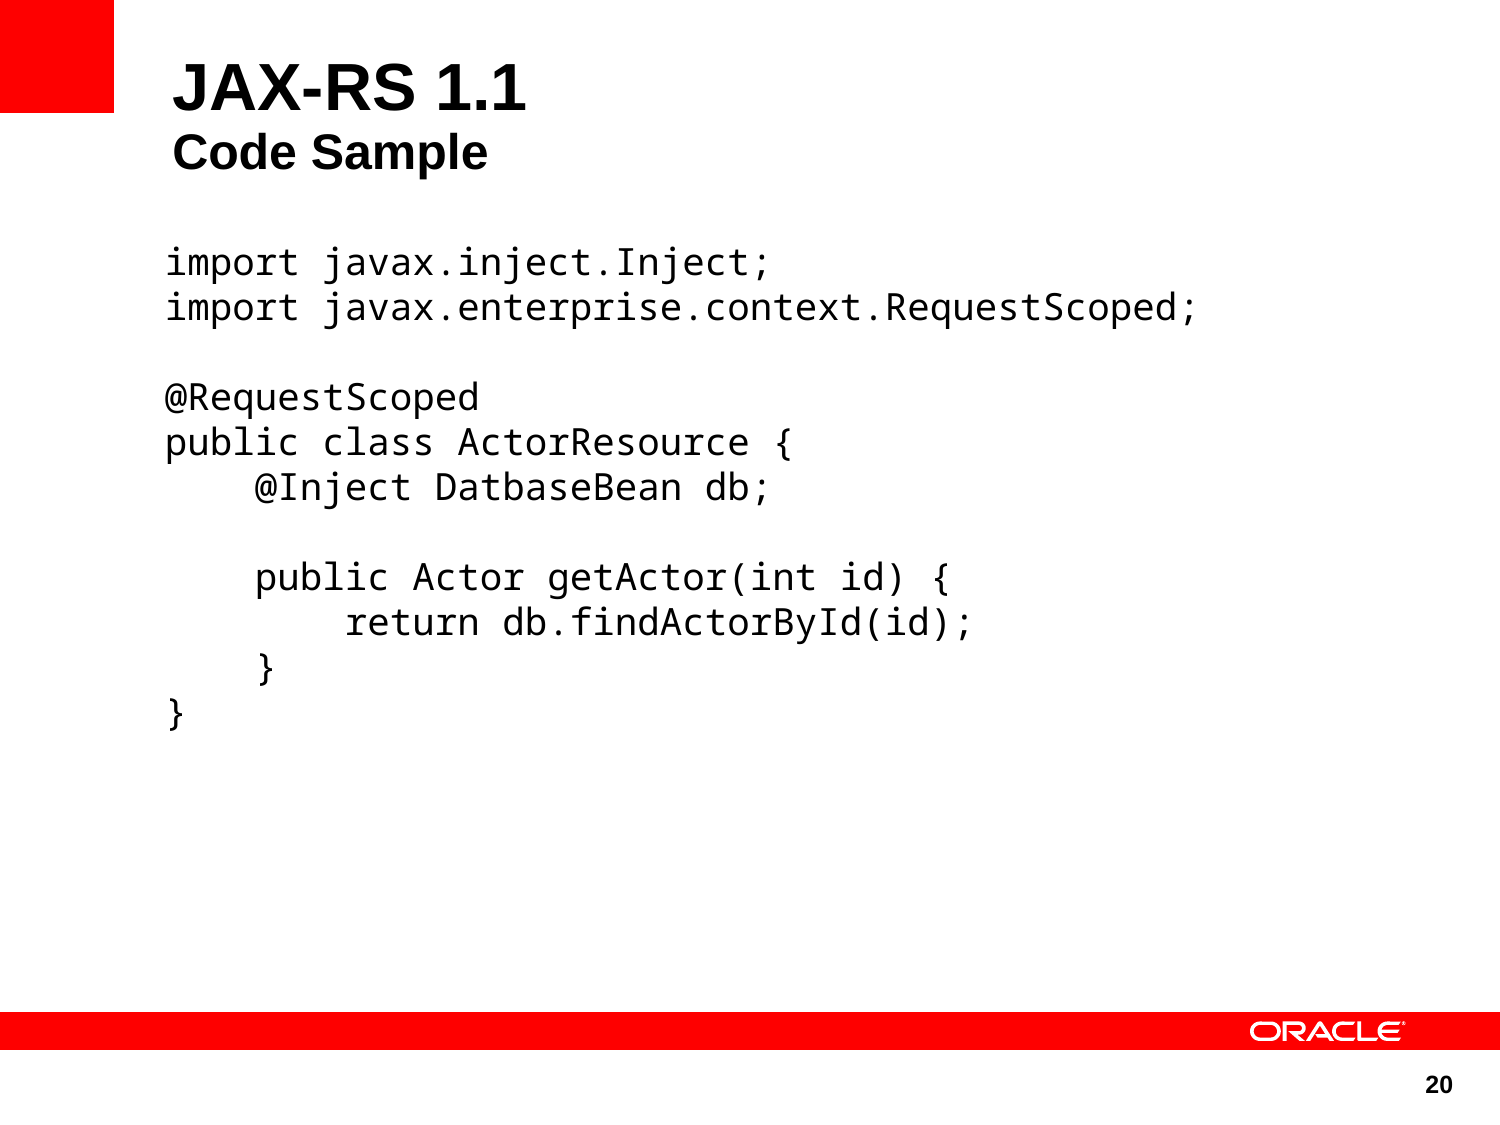

# JAX-RS 1.1 Code Sample
import javax.inject.Inject;
import javax.enterprise.context.RequestScoped;
@RequestScoped
public class ActorResource {
 @Inject DatbaseBean db;
 public Actor getActor(int id) {
 return db.findActorById(id);
 }
}